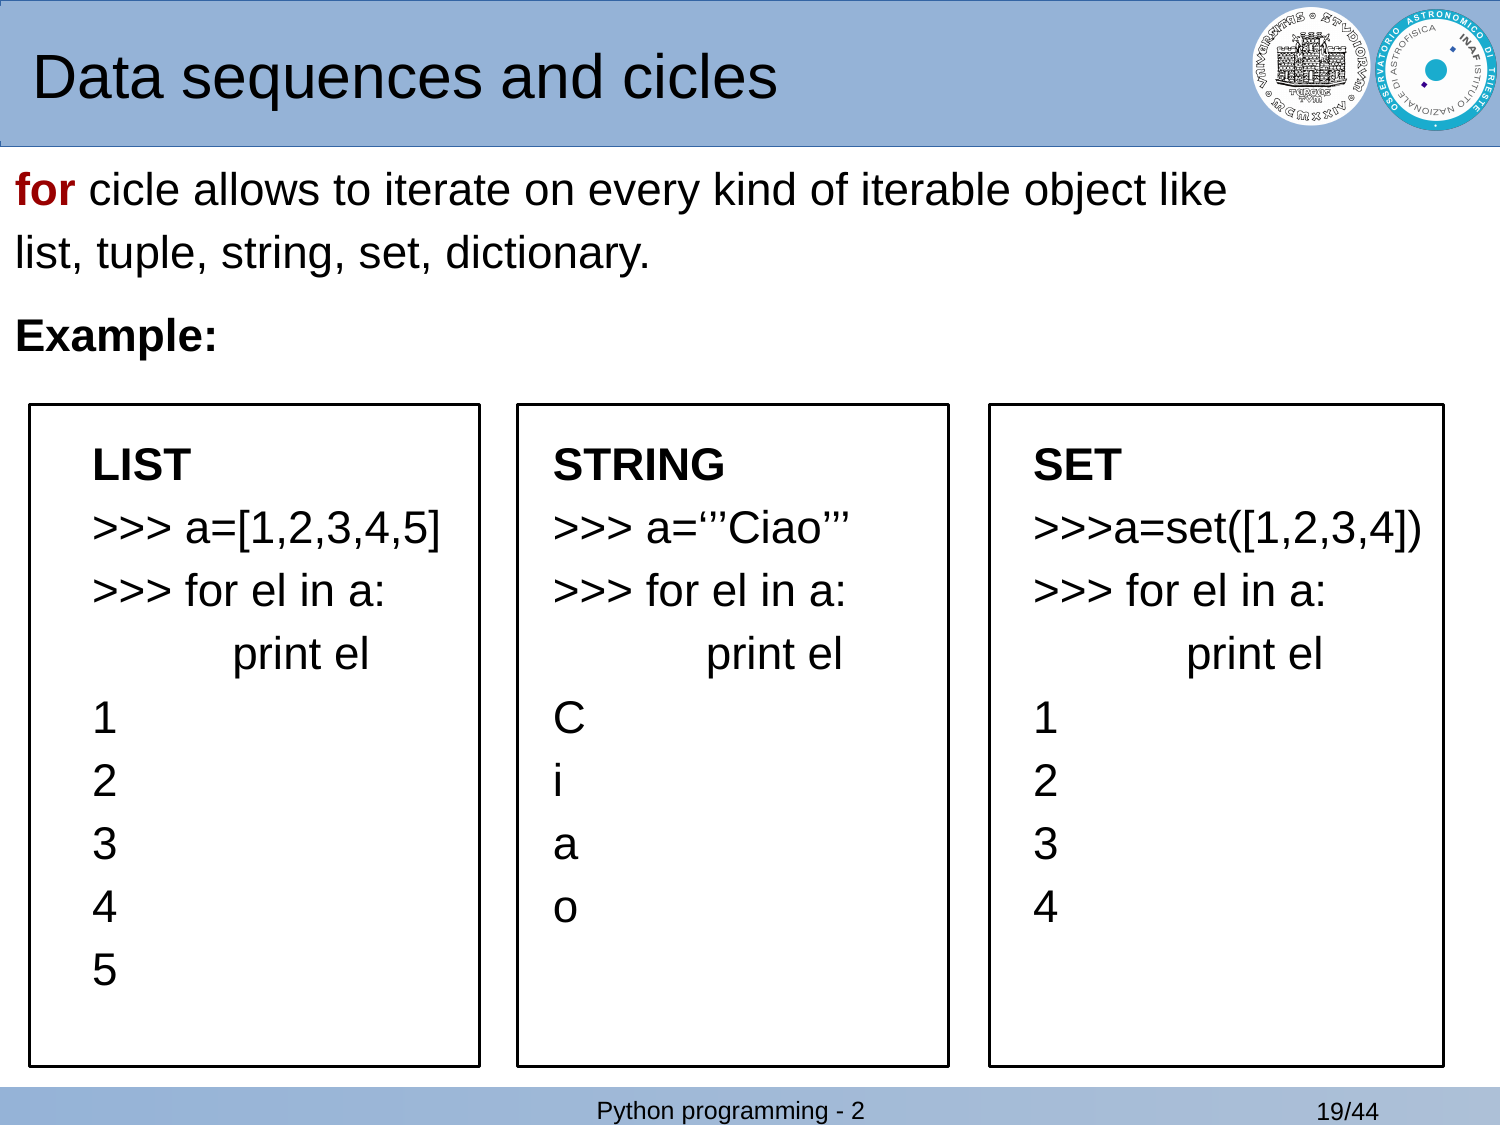

Data sequences and cicles
for cicle allows to iterate on every kind of iterable object like
list, tuple, string, set, dictionary.
Example:
# LIST
>>> a=[1,2,3,4,5]
>>> for el in a:
 print el
1
2
3
4
5
STRING
>>> a=‘’’Ciao’’’
>>> for el in a:
 print el
C
i
a
o
SET
>>>a=set([1,2,3,4])
>>> for el in a:
 print el
1
2
3
4